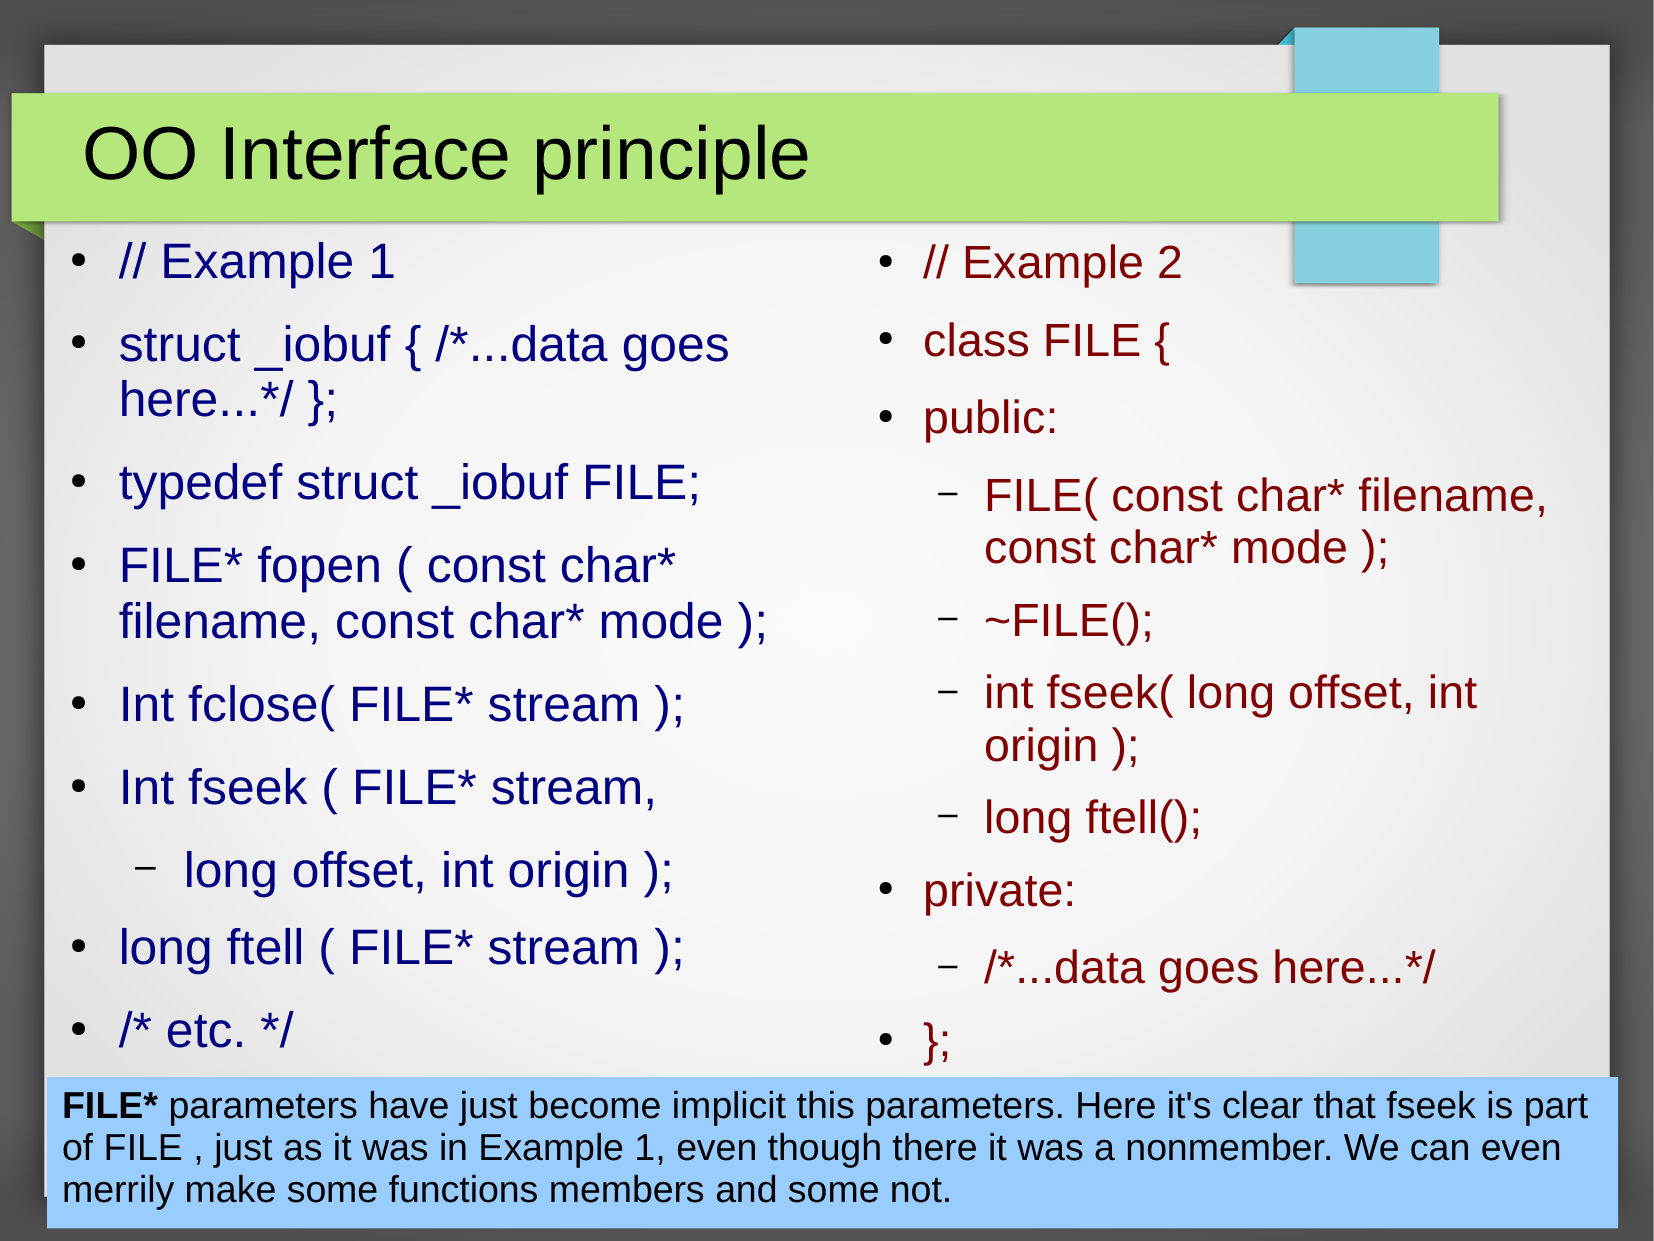

# OO Interface principle
// Example 1
struct _iobuf { /*...data goes here...*/ };
typedef struct _iobuf FILE;
FILE* fopen ( const char* 	filename, const char* mode );
Int fclose( FILE* stream );
Int fseek ( FILE* stream,
long offset, int origin );
long ftell ( FILE* stream );
/* etc. */
// Example 2
class FILE {
public:
FILE( const char* filename, const char* mode );
~FILE();
int fseek( long offset, int origin );
long ftell();
private:
/*...data goes here...*/
};
FILE* parameters have just become implicit this parameters. Here it's clear that fseek is part of FILE , just as it was in Example 1, even though there it was a nonmember. We can even merrily make some functions members and some not.